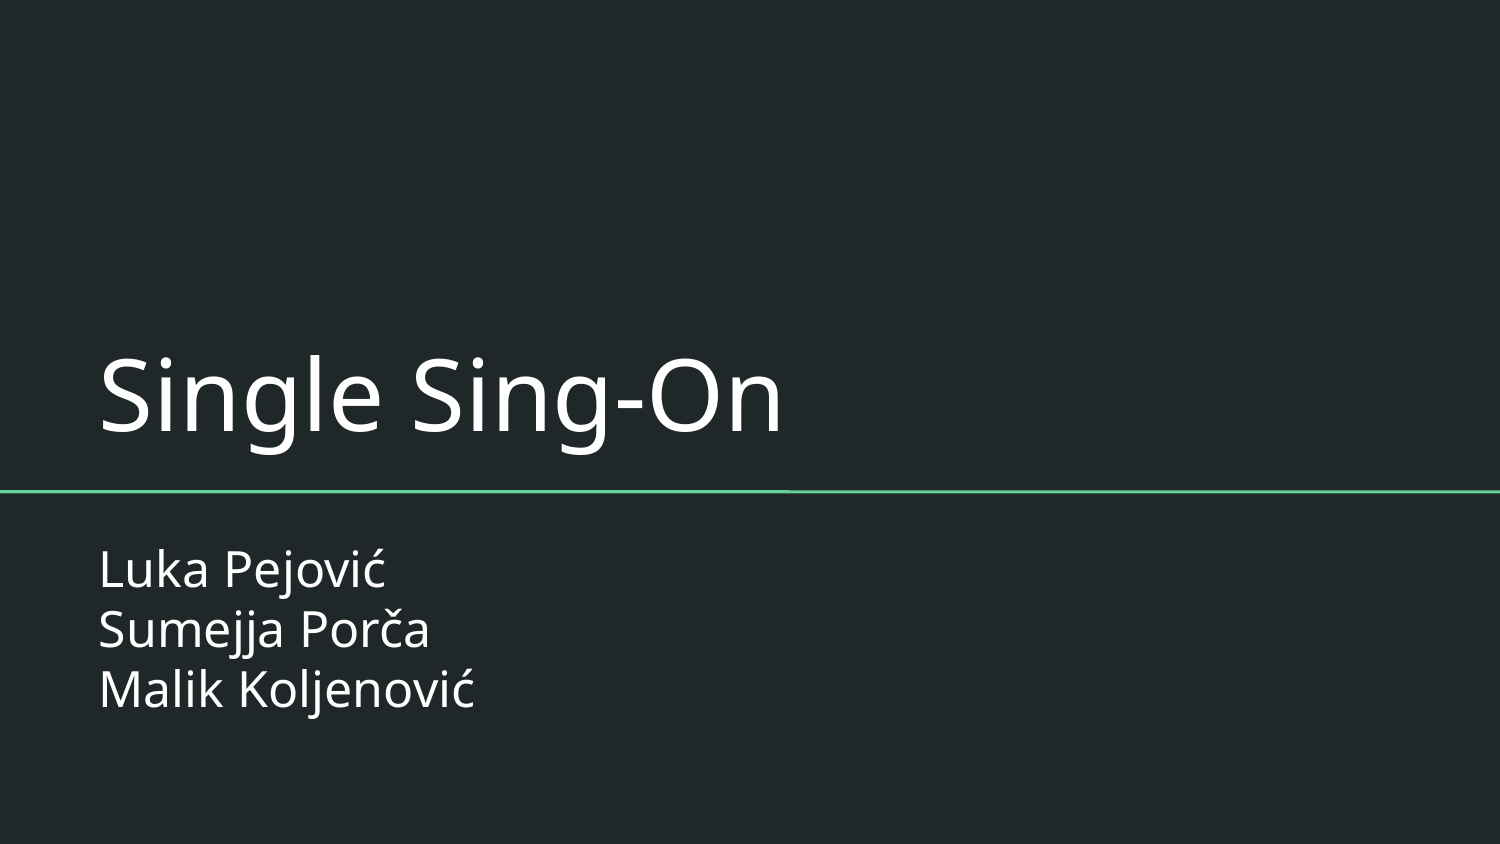

# Single Sing-On
Luka Pejović
Sumejja Porča
Malik Koljenović